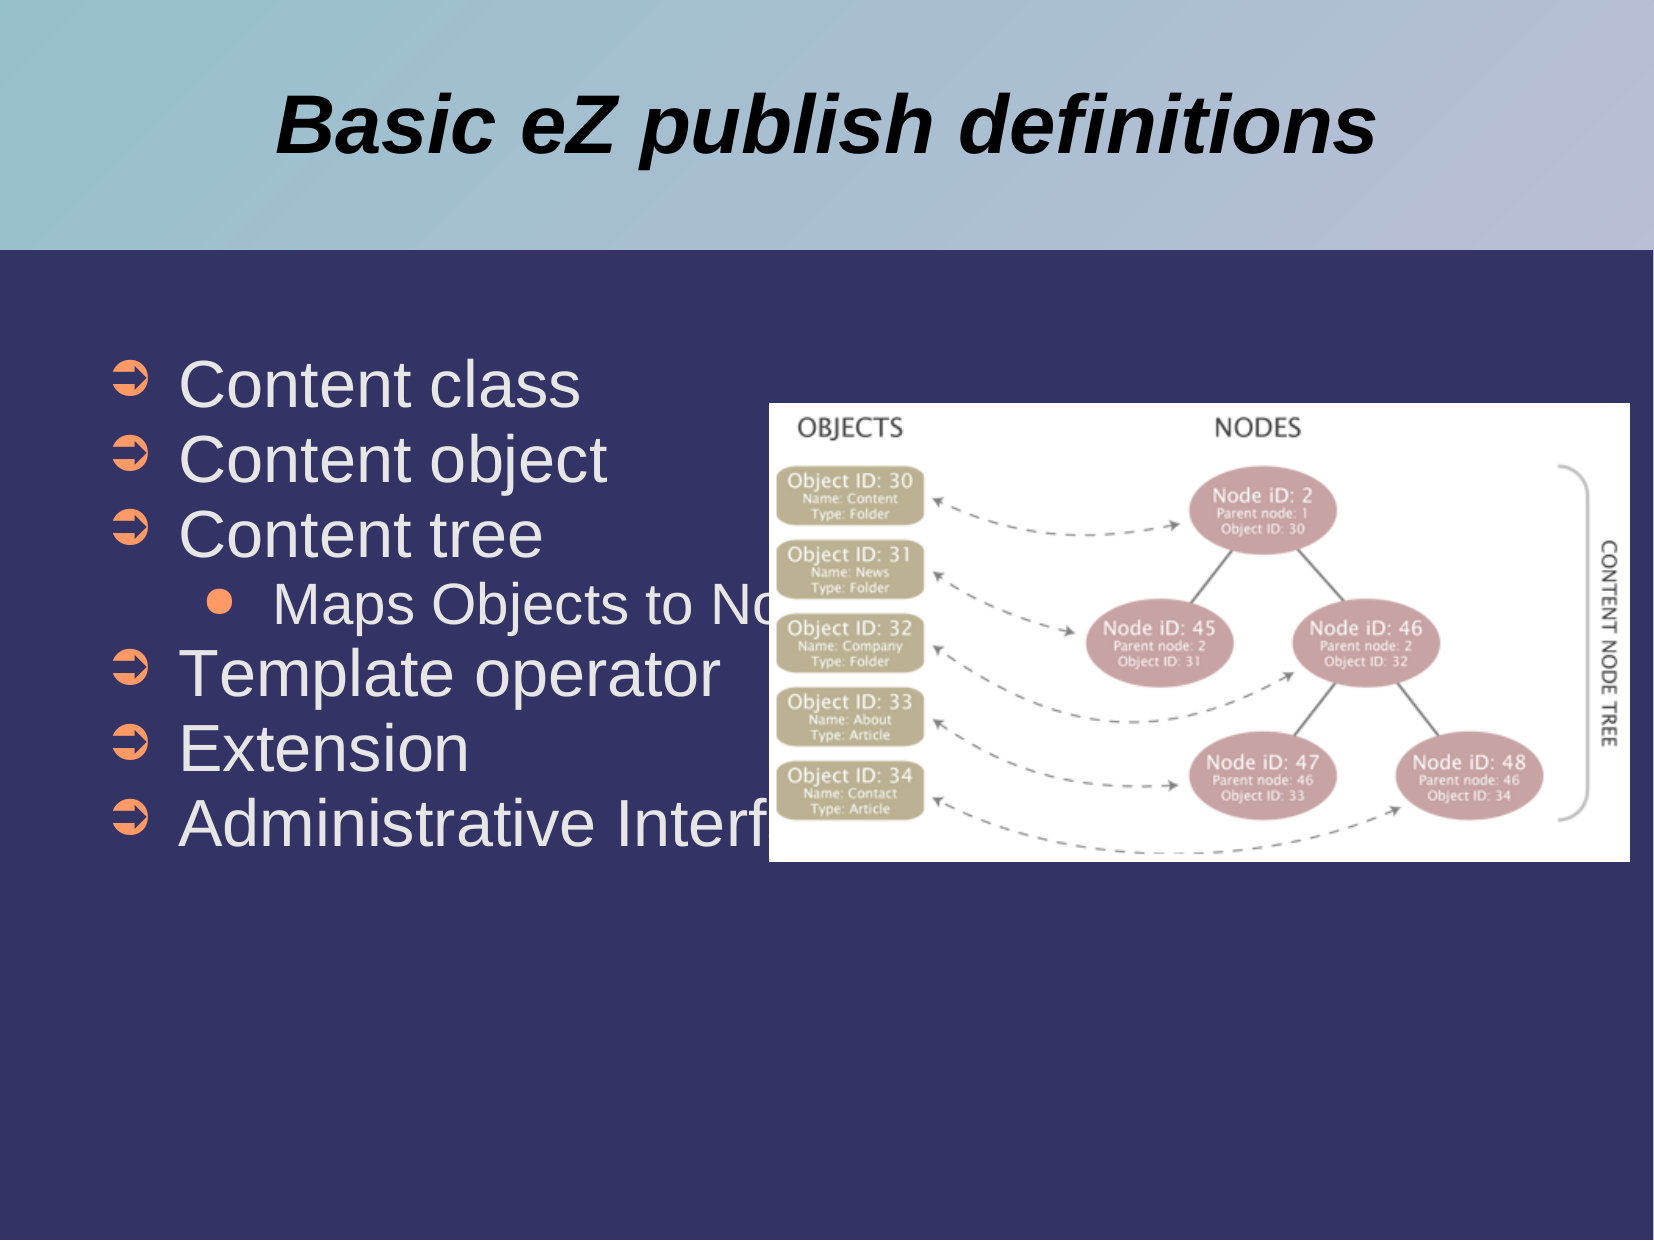

# Basic eZ publish definitions
Content class
Content object
Content tree
Maps Objects to Nodes
Template operator
Extension
Administrative Interface